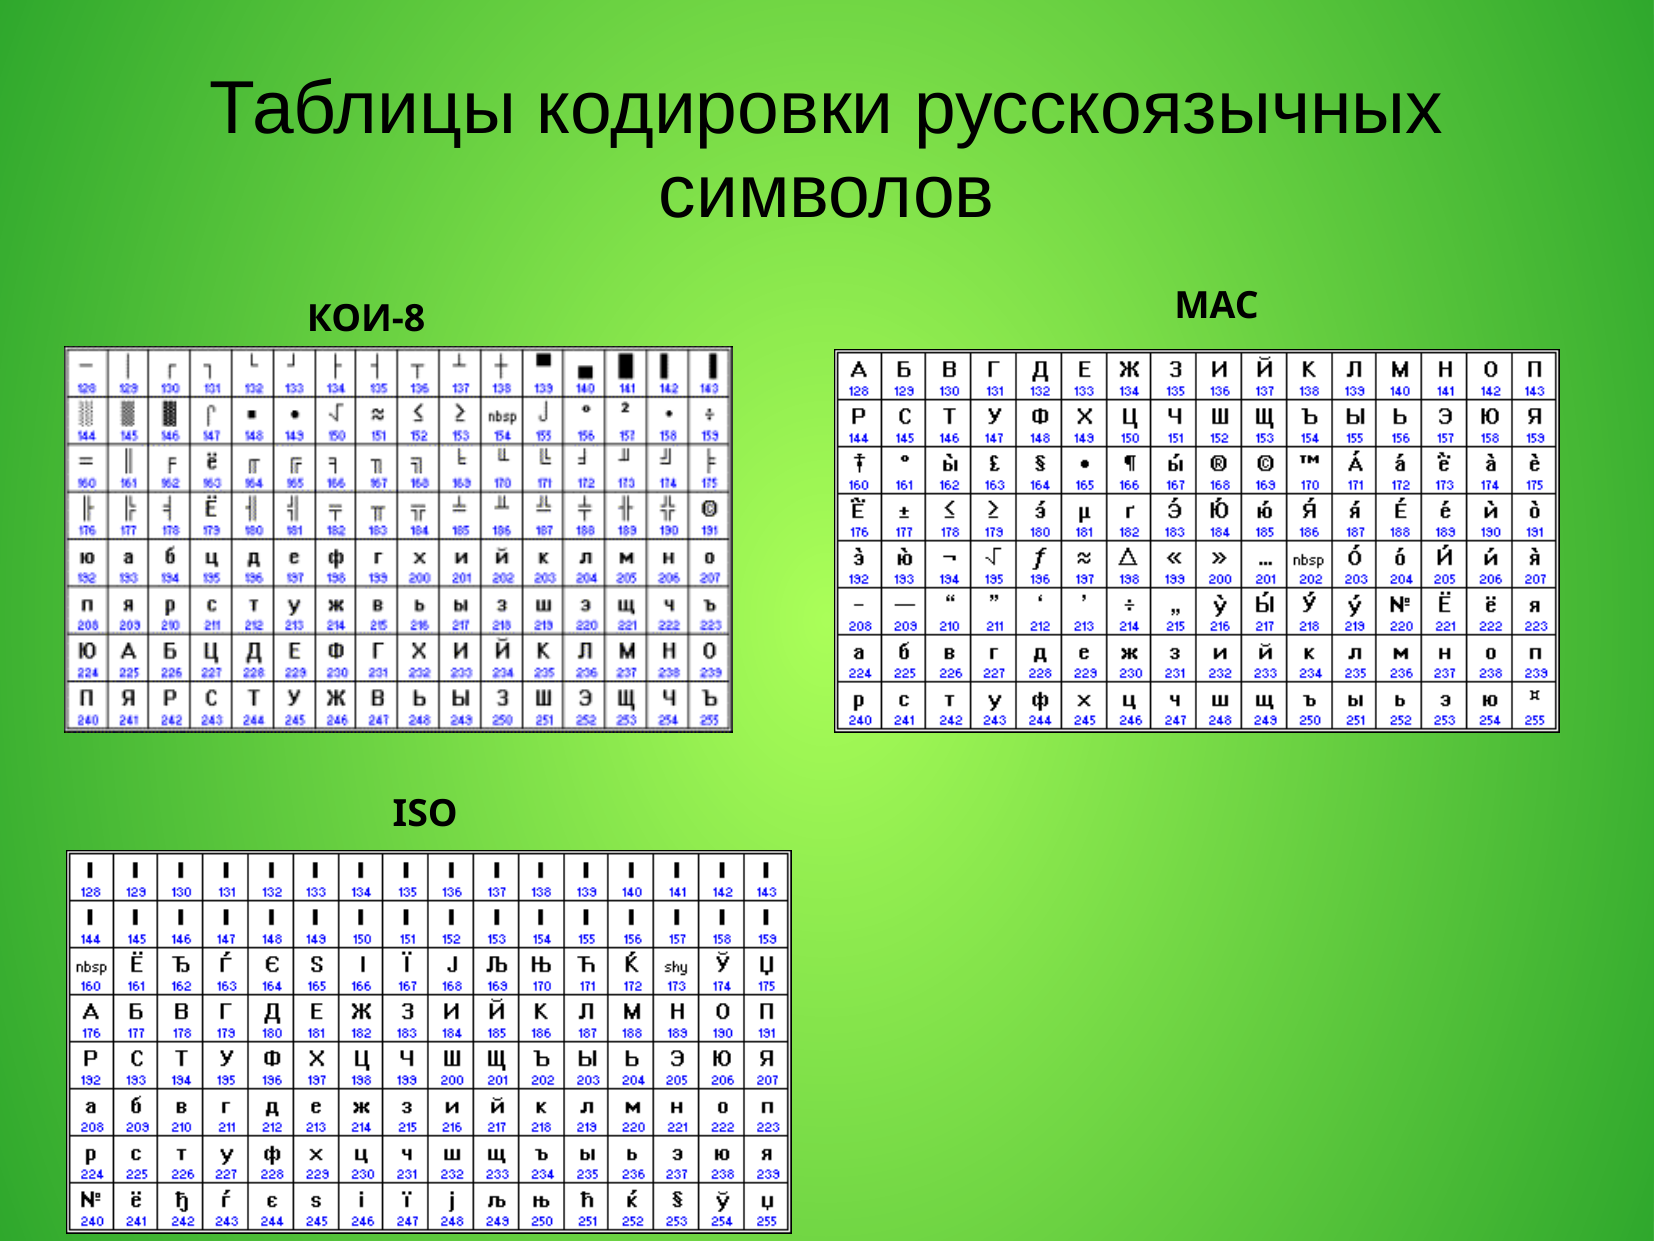

# Таблицы кодировки русскоязычных символов
MAC
КОИ-8
ISO